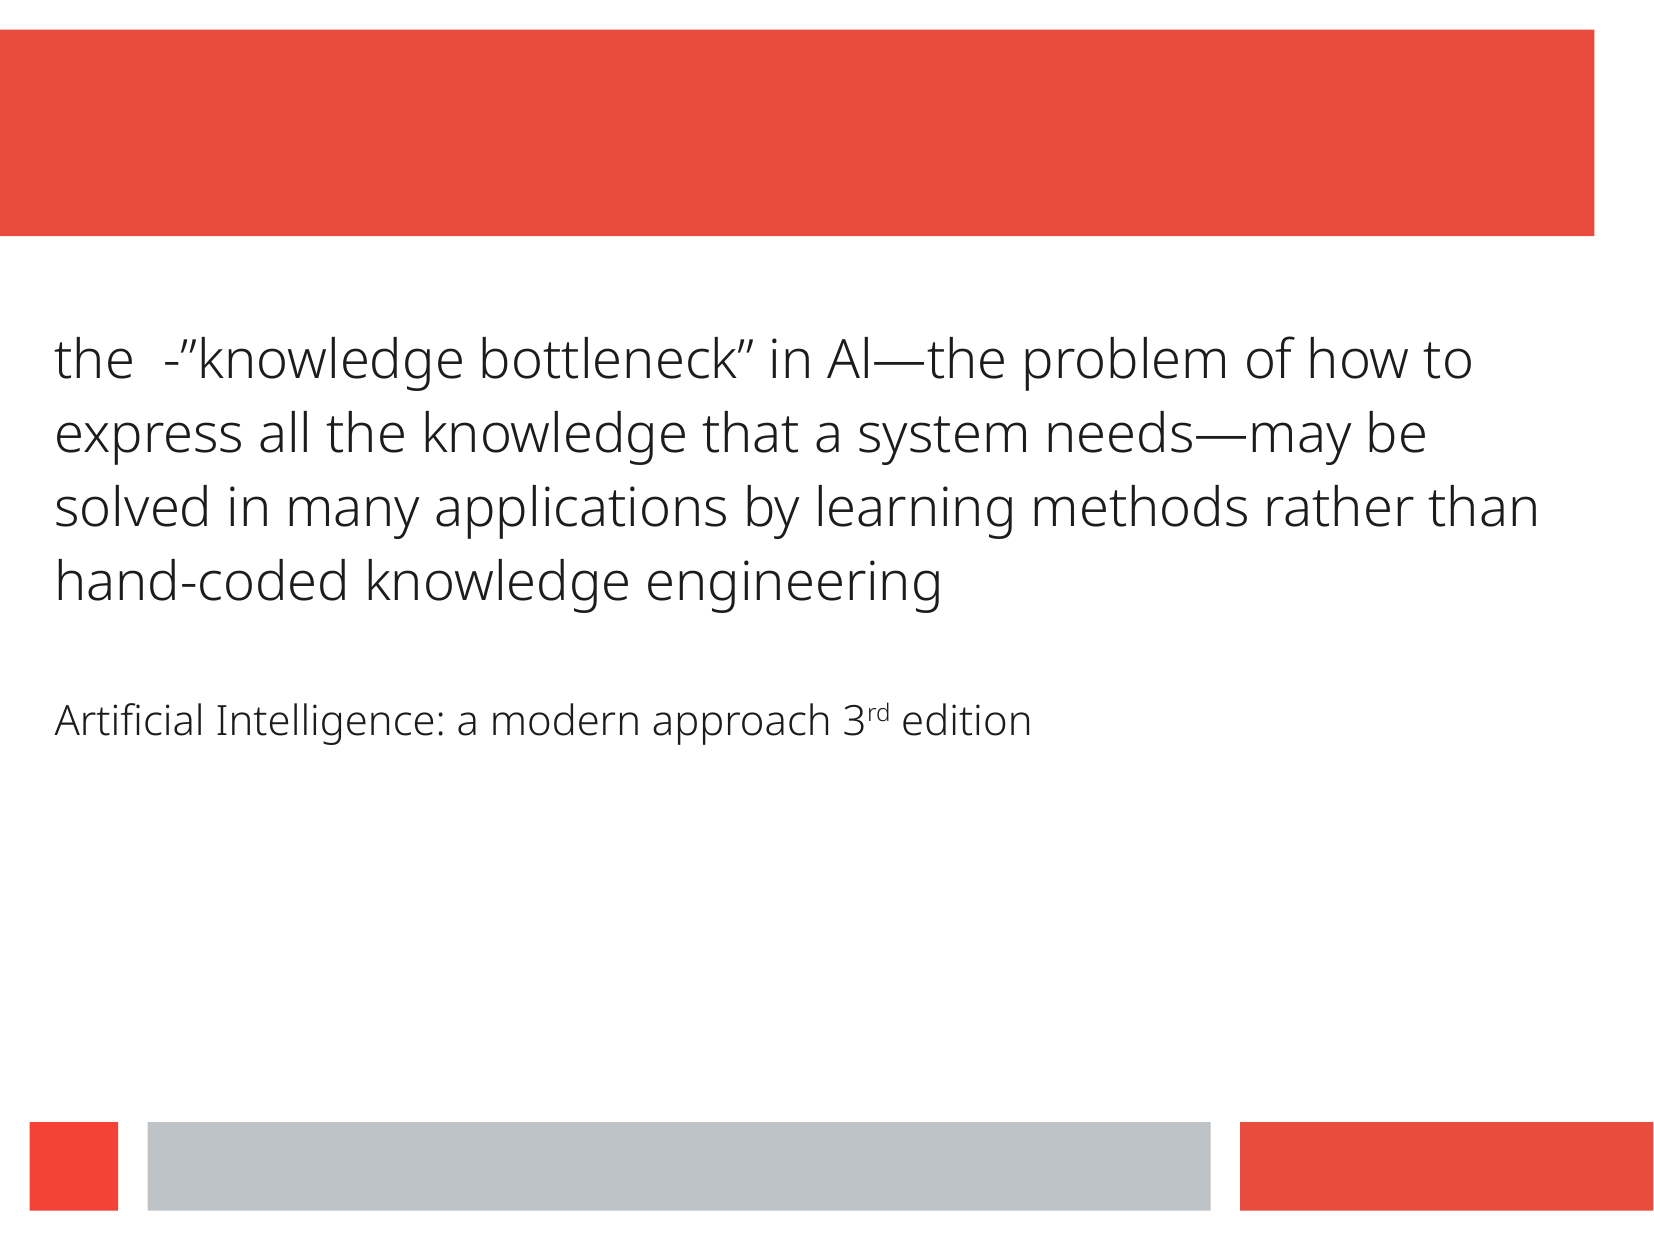

# the -”knowledge bottleneck” in Al—the problem of how to express all the knowledge that a system needs—may be solved in many applications by learning methods rather than hand-coded knowledge engineering
Artificial Intelligence: a modern approach 3rd edition